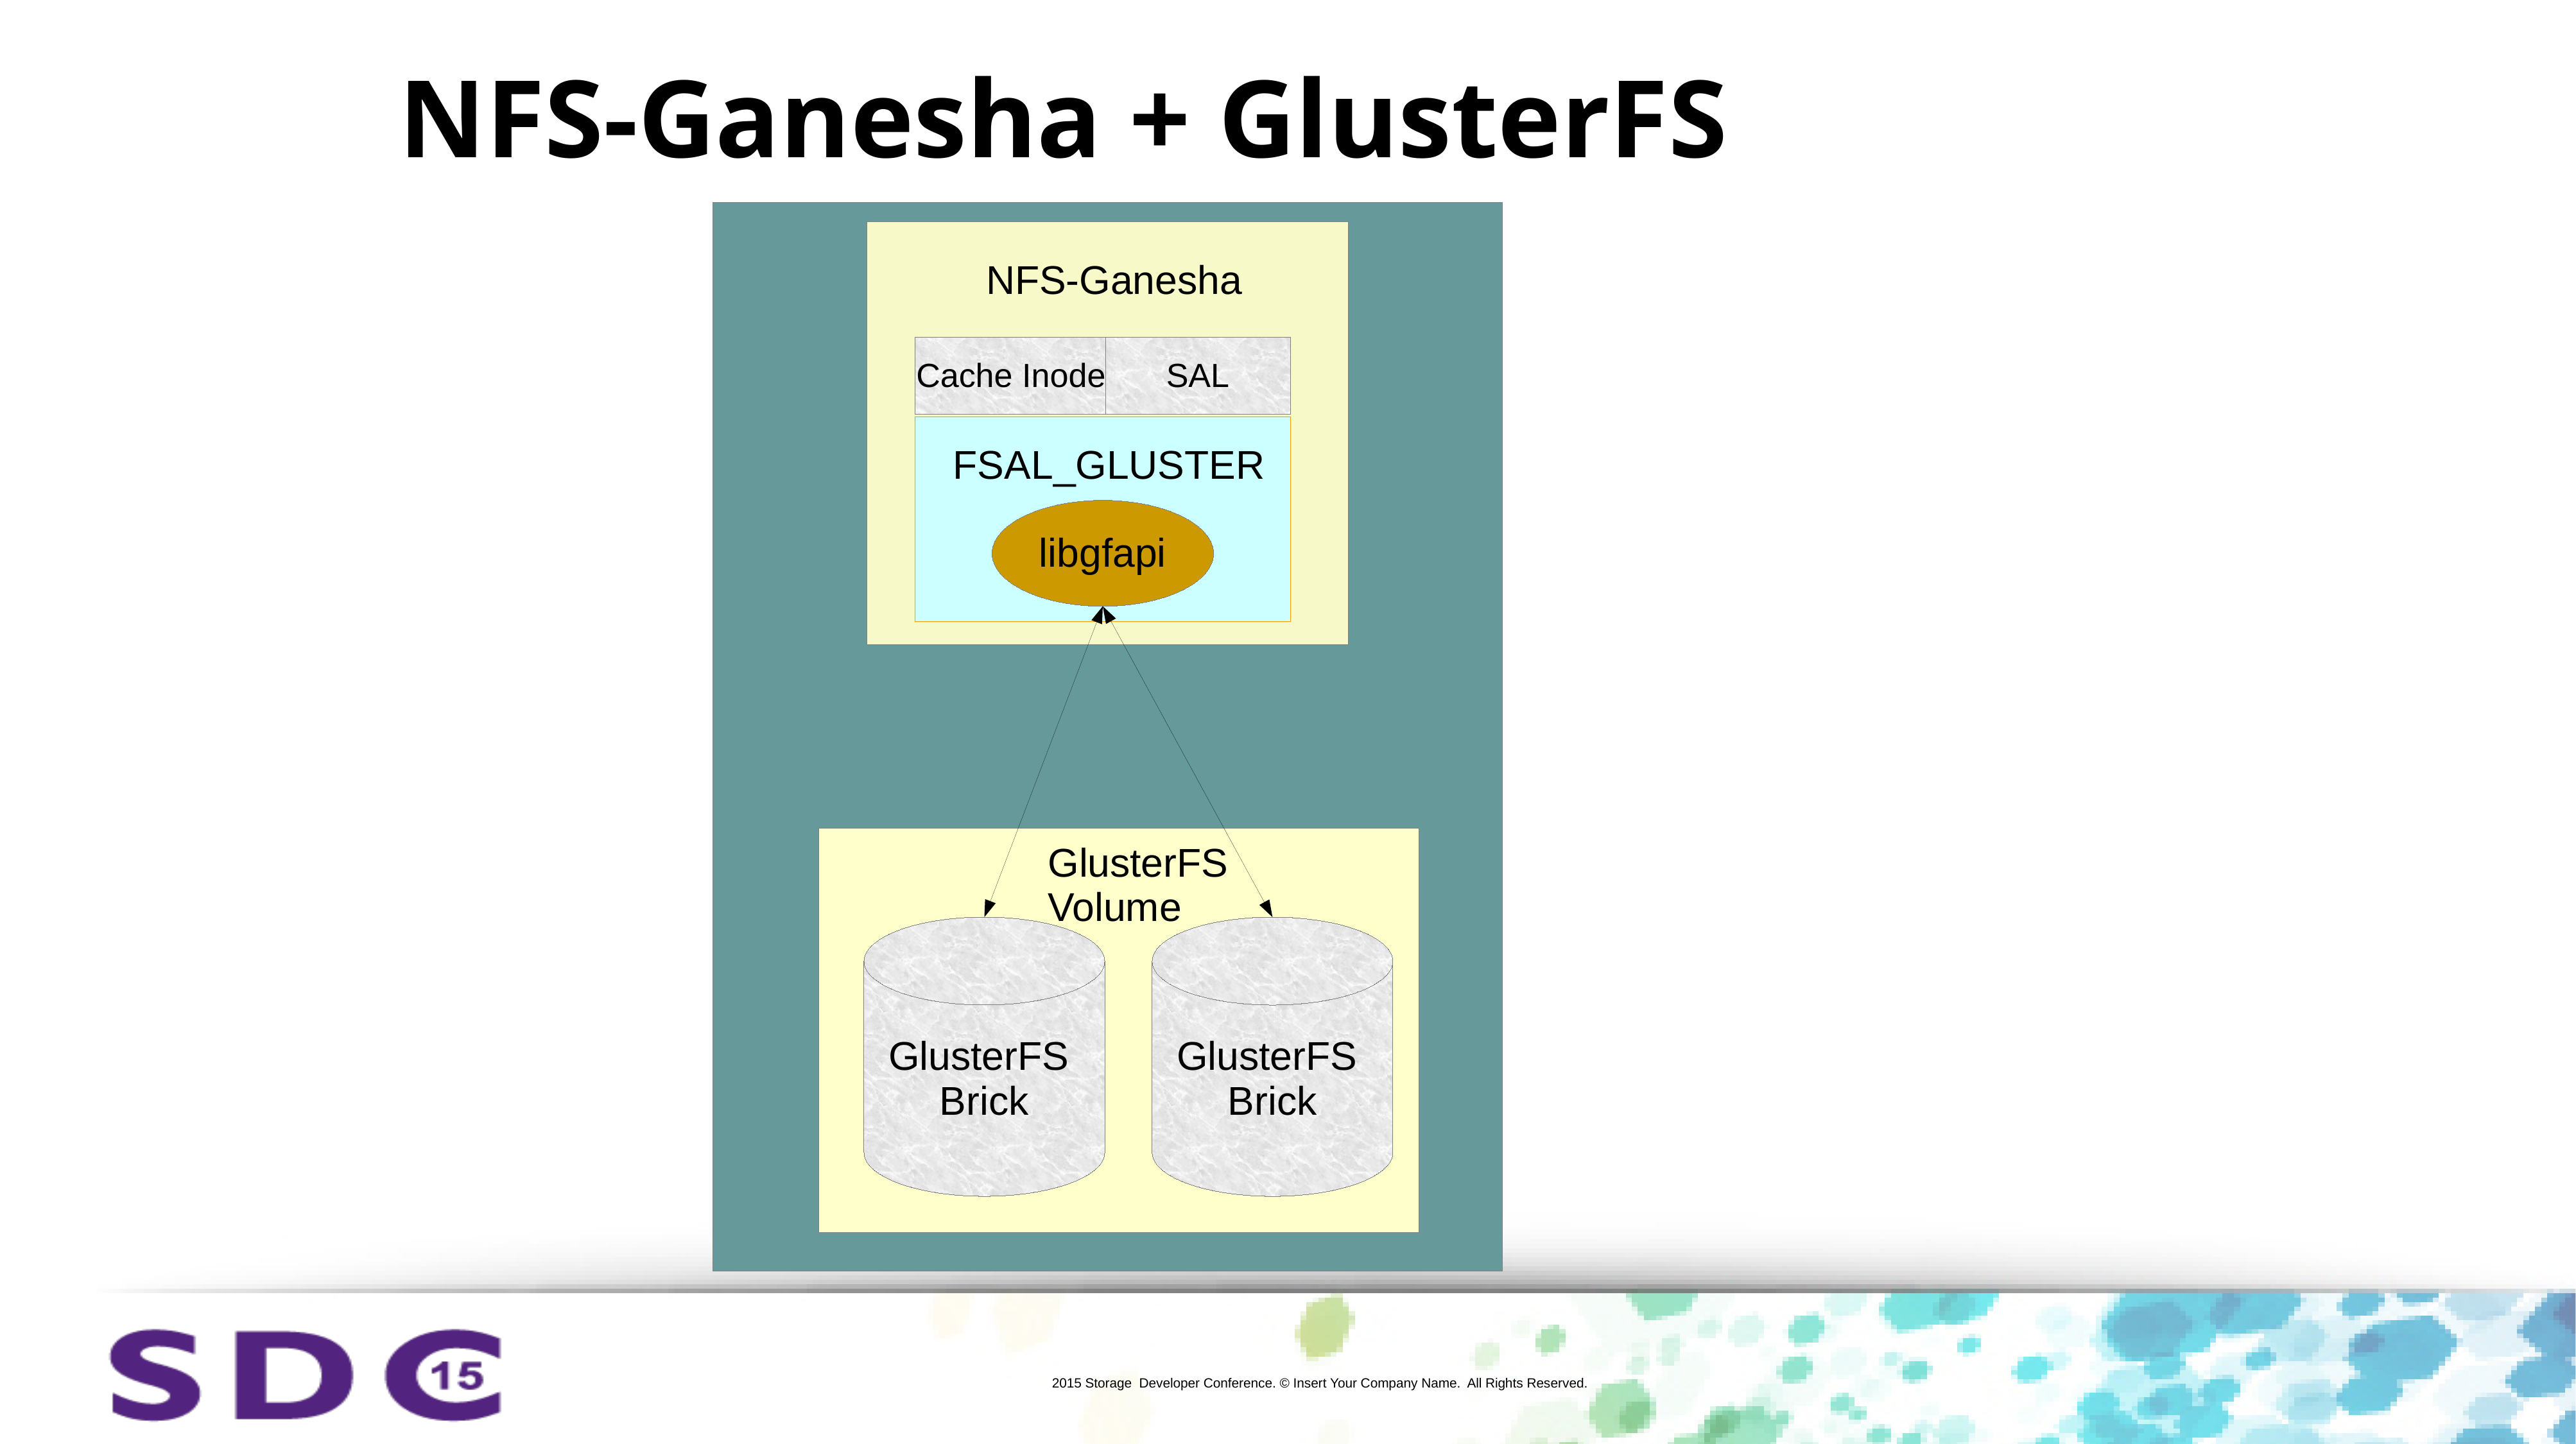

NFS-Ganesha + GlusterFS
NFS-Ganesha
Cache Inode
SAL
	FSAL_GLUSTER
libgfapi
GlusterFS Volume
GlusterFS
Brick
GlusterFS
Brick